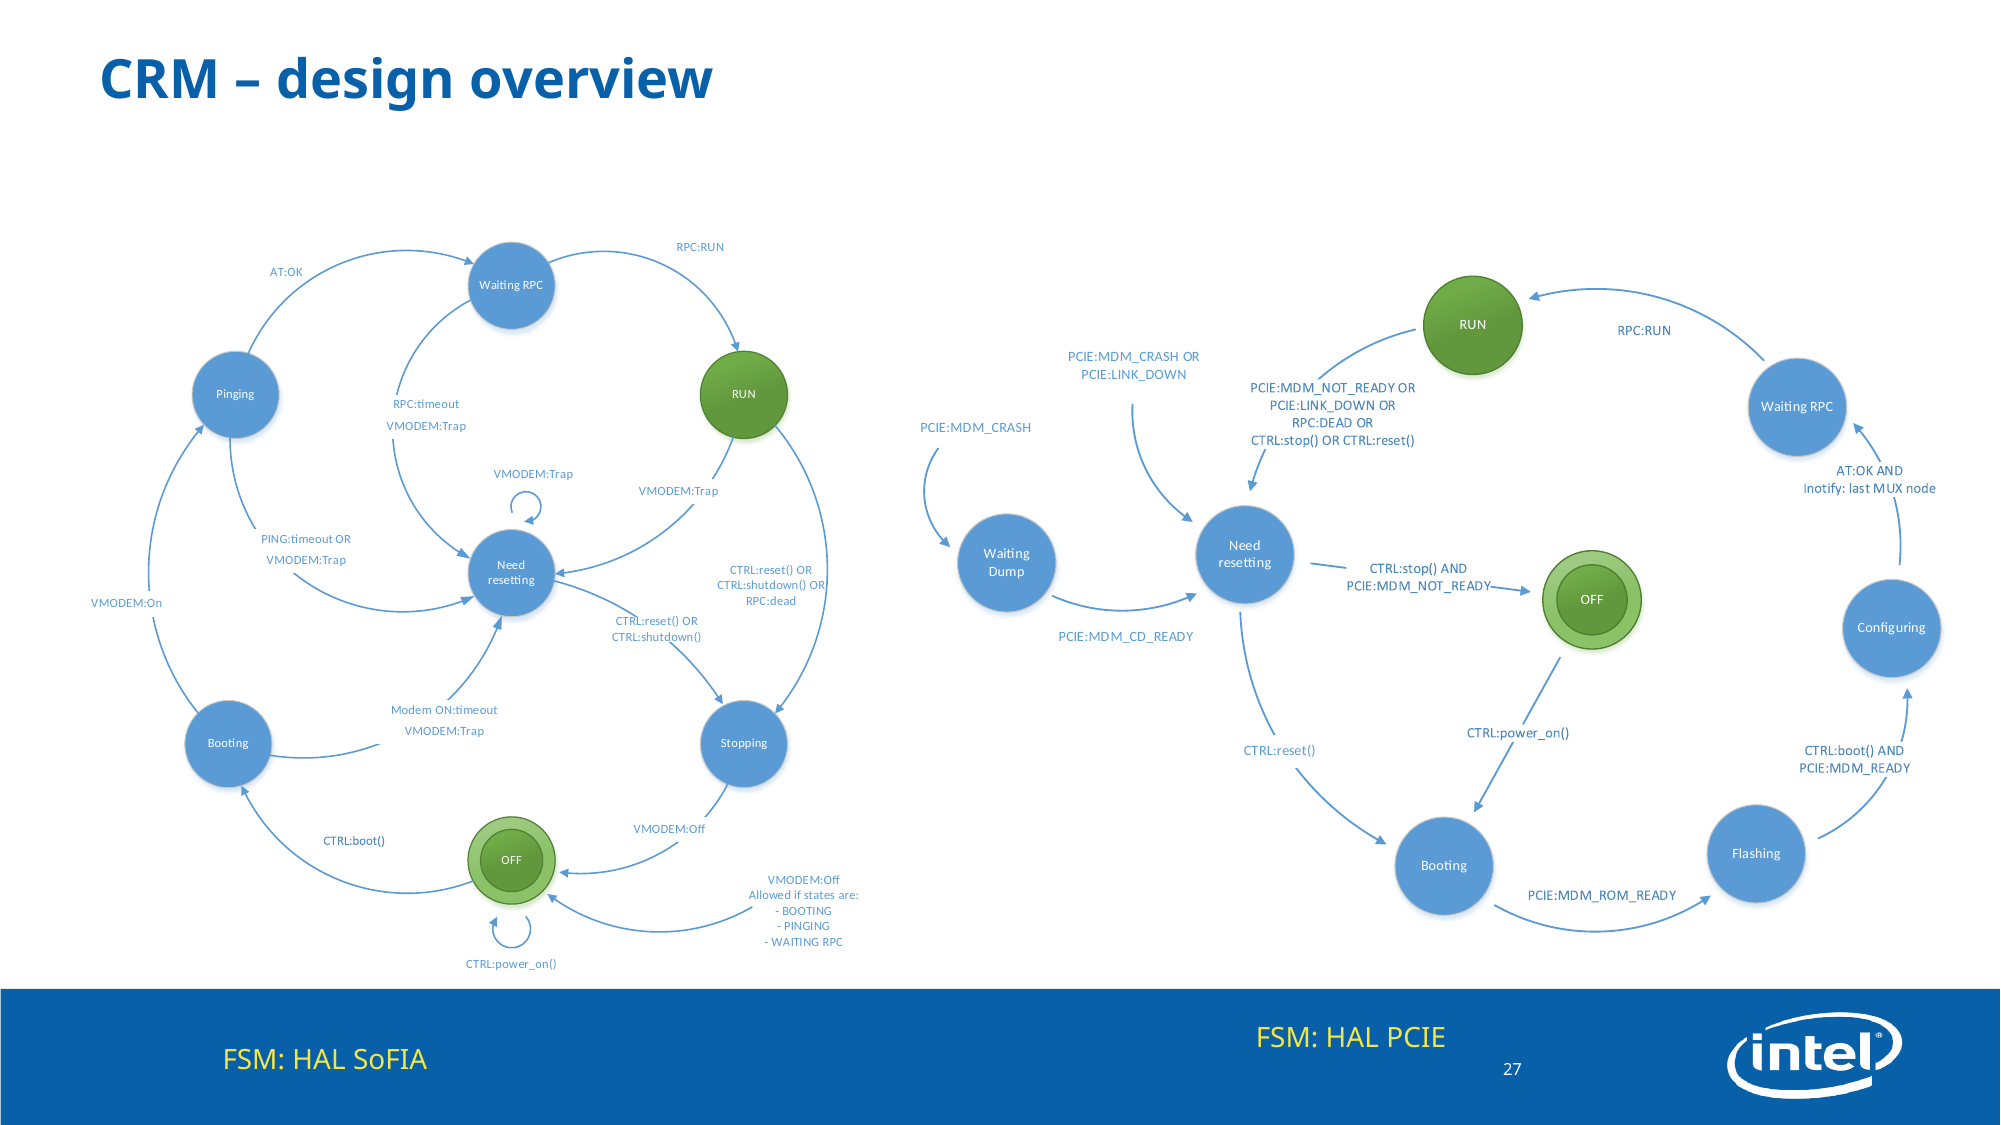

# CRM – design overview
FSM: HAL PCIE
FSM: HAL SoFIA